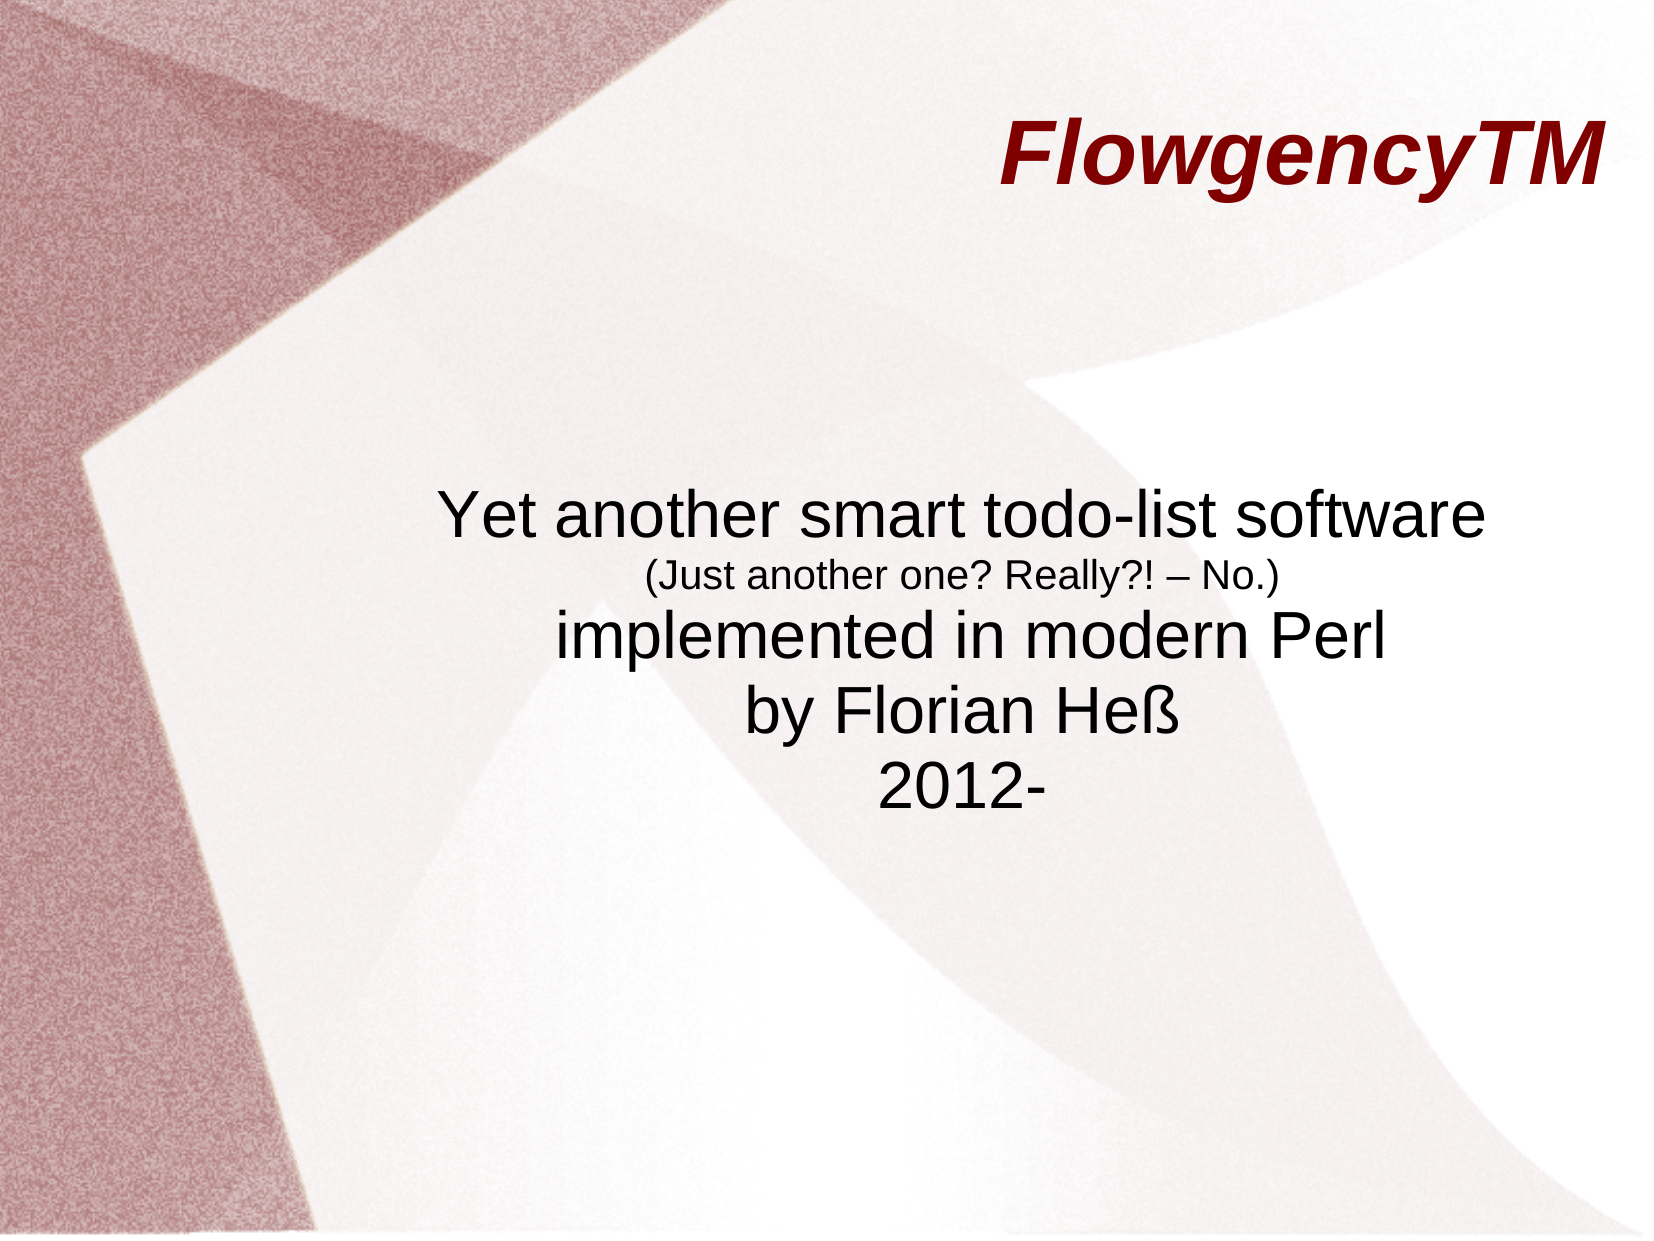

FlowgencyTM
# Yet another smart todo-list software
(Just another one? Really?! – No.)
 implemented in modern Perl
by Florian Heß
2012-